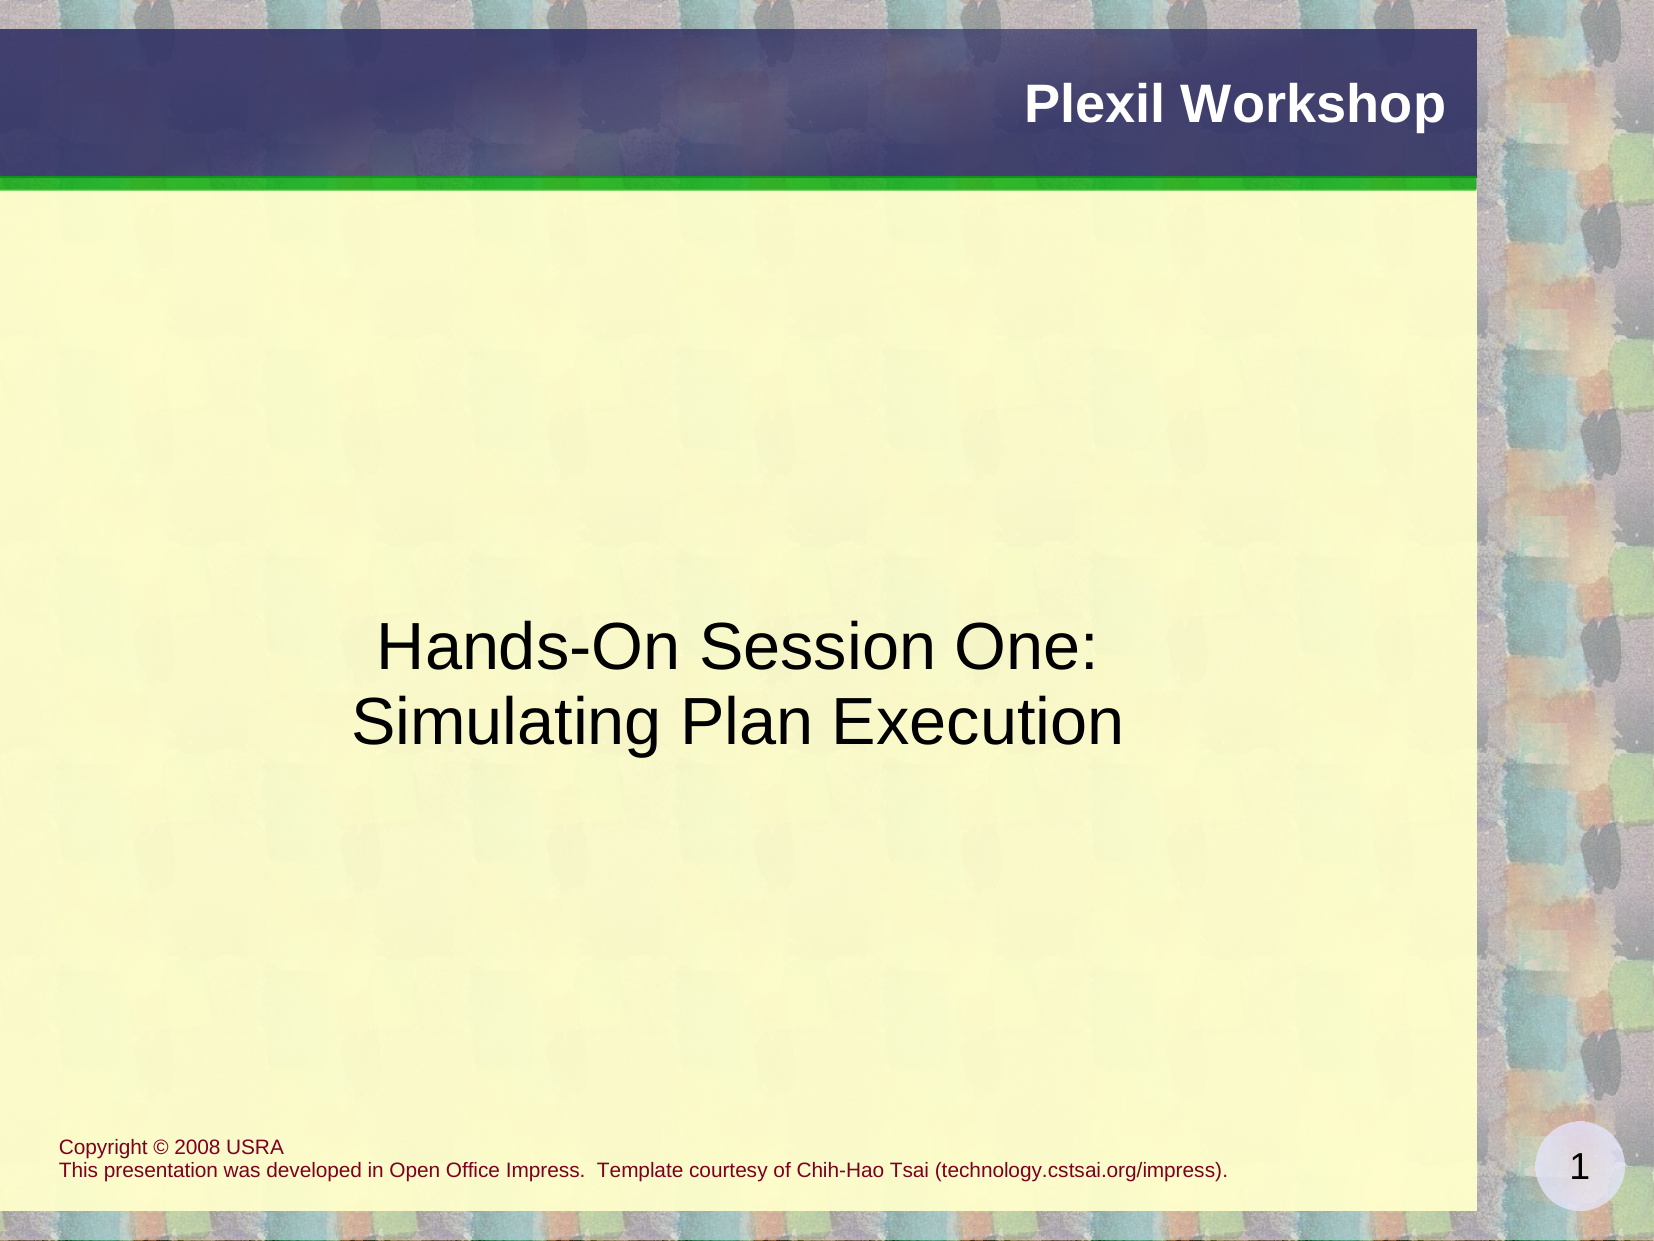

# Plexil Workshop
Hands-On Session One:
Simulating Plan Execution
Copyright © 2008 USRA
This presentation was developed in Open Office Impress. Template courtesy of Chih-Hao Tsai (technology.cstsai.org/impress).